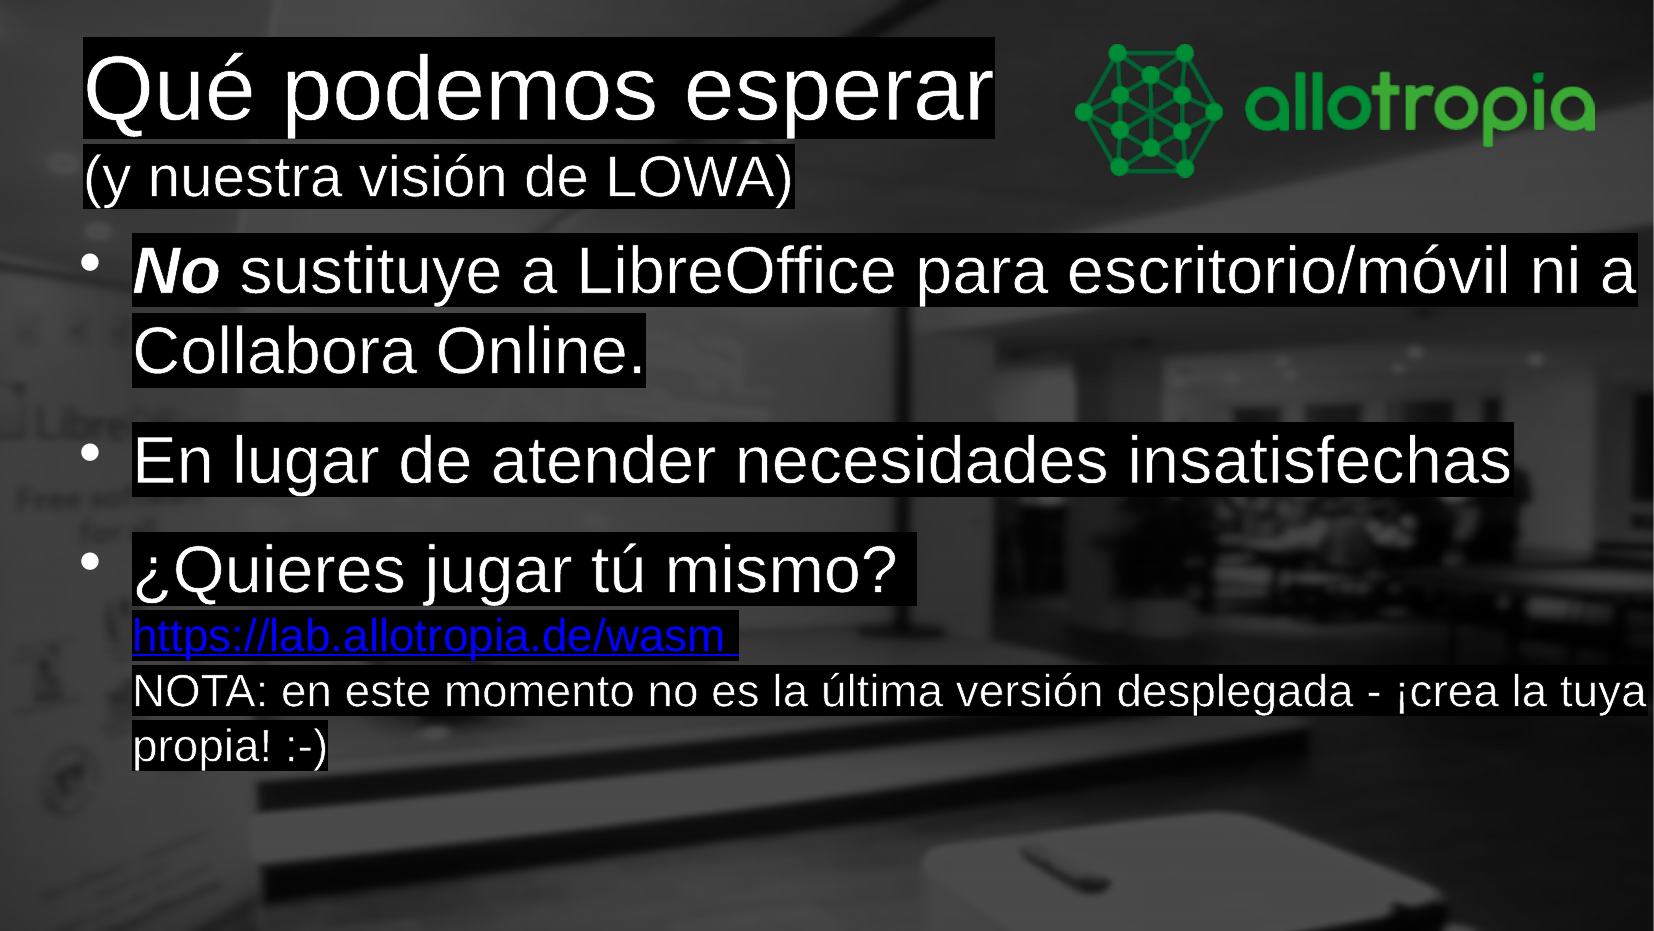

# Qué podemos esperar (y nuestra visión de LOWA)
No sustituye a LibreOffice para escritorio/móvil ni a Collabora Online.
En lugar de atender necesidades insatisfechas
¿Quieres jugar tú mismo?
https://lab.allotropia.de/wasm
NOTA: en este momento no es la última versión desplegada - ¡crea la tuya propia! :-)